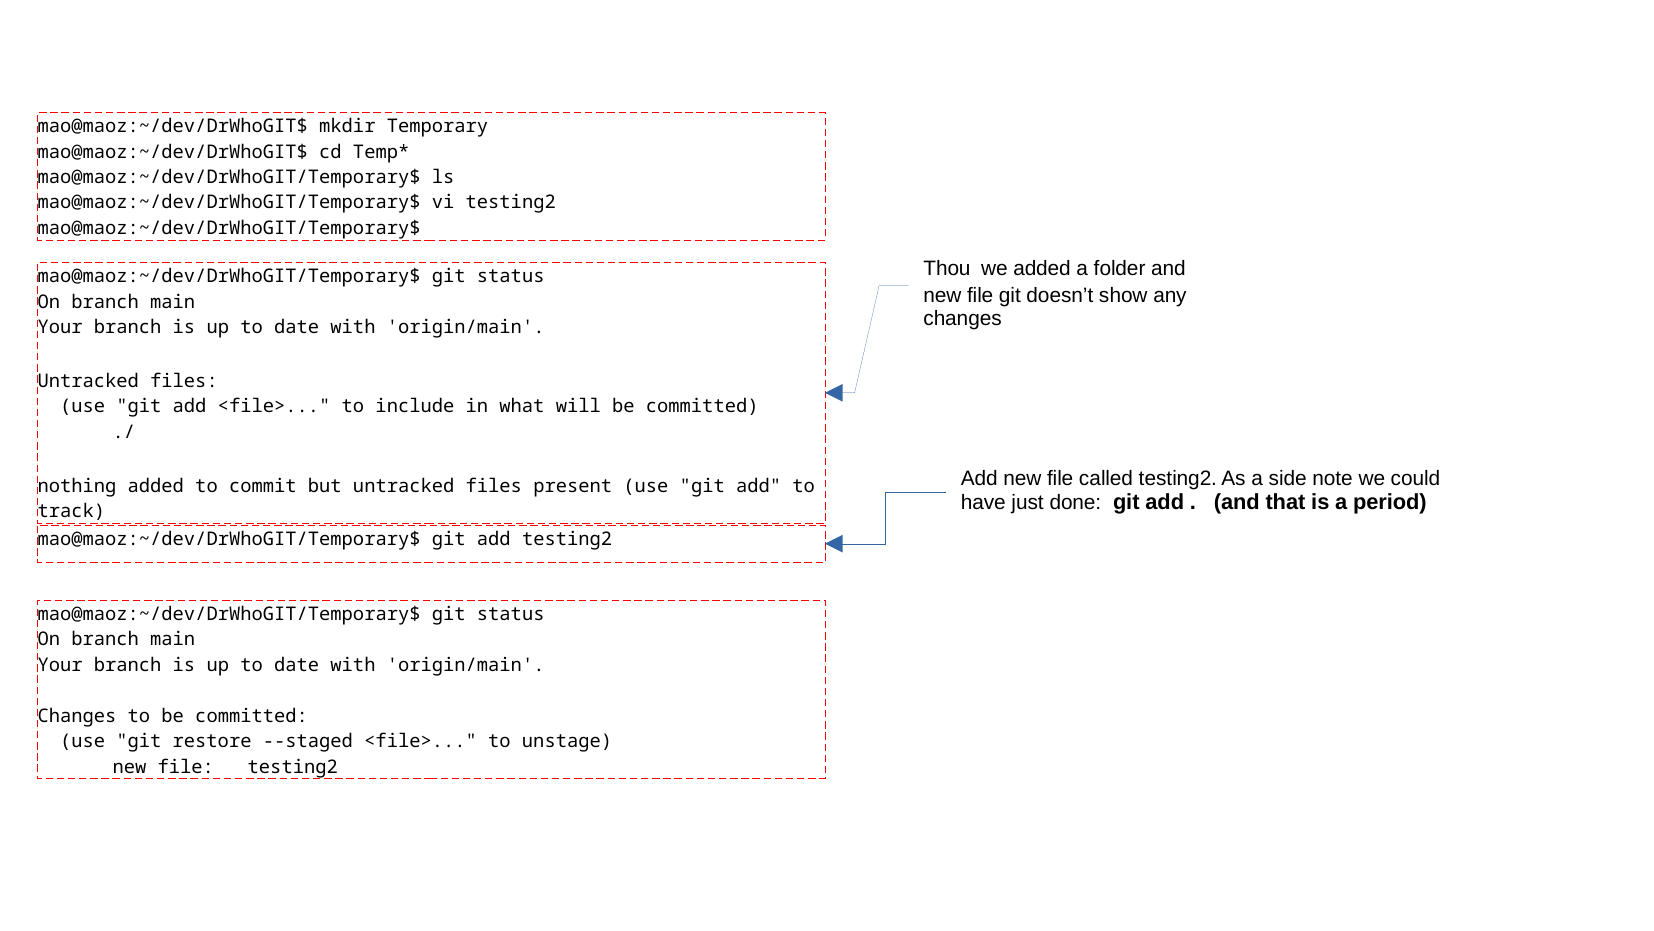

mao@maoz:~/dev/DrWhoGIT$ mkdir Temporary
mao@maoz:~/dev/DrWhoGIT$ cd Temp*
mao@maoz:~/dev/DrWhoGIT/Temporary$ ls
mao@maoz:~/dev/DrWhoGIT/Temporary$ vi testing2
mao@maoz:~/dev/DrWhoGIT/Temporary$
Thou we added a folder and
new file git doesn’t show any
changes
mao@maoz:~/dev/DrWhoGIT/Temporary$ git status
On branch main
Your branch is up to date with 'origin/main'.
Untracked files:
 (use "git add <file>..." to include in what will be committed)
	./
nothing added to commit but untracked files present (use "git add" to track)
Add new file called testing2. As a side note we could have just done: git add . (and that is a period)
mao@maoz:~/dev/DrWhoGIT/Temporary$ git add testing2
mao@maoz:~/dev/DrWhoGIT/Temporary$ git status
On branch main
Your branch is up to date with 'origin/main'.
Changes to be committed:
 (use "git restore --staged <file>..." to unstage)
	new file: testing2